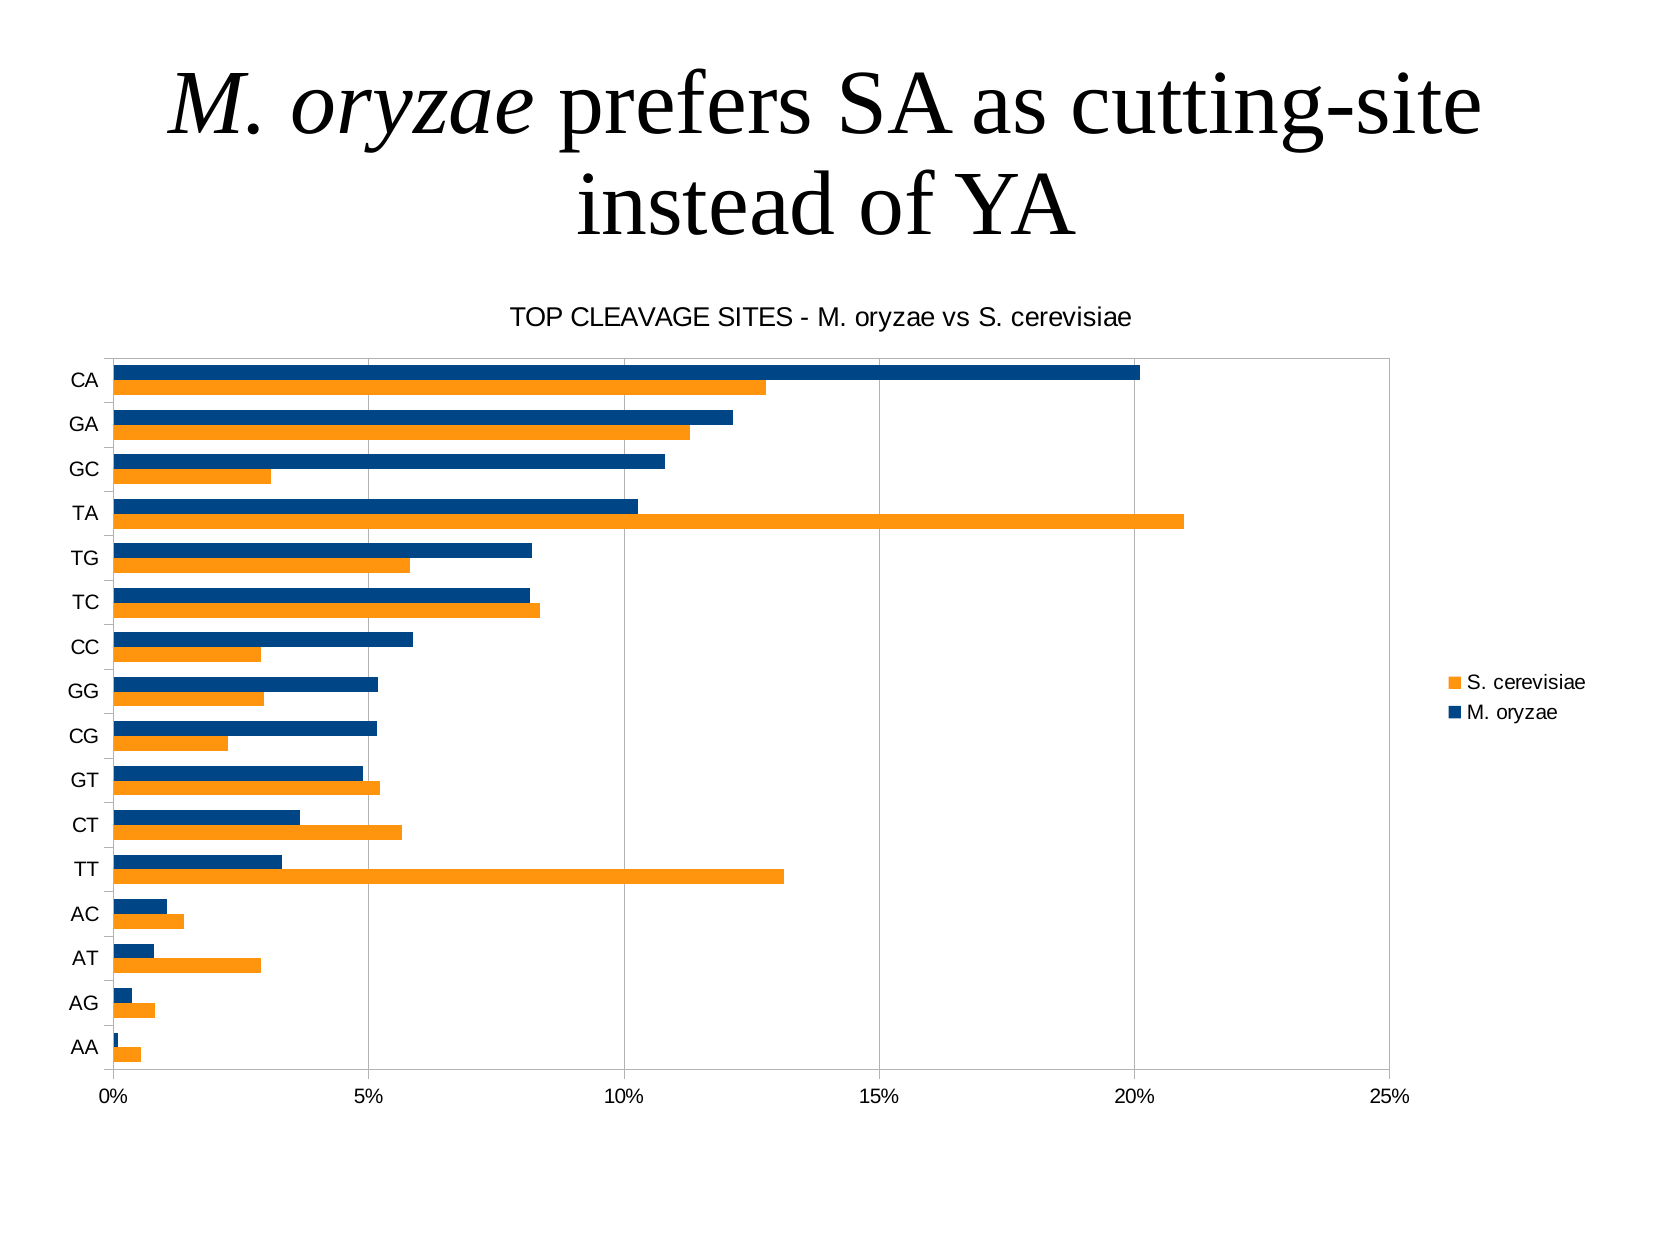

# M. oryzae prefers SA as cutting-site instead of YA
### Chart: TOP CLEAVAGE SITES - M. oryzae vs S. cerevisiae
| Category | M. oryzae | S. cerevisiae |
|---|---|---|
| CA | 0.200986774480915 | 0.127844 |
| GA | 0.121359555951484 | 0.11295 |
| GC | 0.107996984855753 | 0.0308923 |
| TA | 0.10265195641746 | 0.209764 |
| TG | 0.0820256287261016 | 0.058061 |
| TC | 0.0815459466867676 | 0.0835747 |
| CC | 0.0585897348043583 | 0.0288236 |
| GG | 0.0518741862536833 | 0.0295132 |
| CG | 0.0516000822312067 | 0.0223417 |
| GT | 0.0488590420064414 | 0.0522687 |
| CT | 0.0365243609949976 | 0.0565439 |
| TT | 0.0330295347084218 | 0.131292 |
| AC | 0.0105530048653464 | 0.0137912 |
| AT | 0.00794901665181937 | 0.0288236 |
| AG | 0.00363187829781402 | 0.00813681 |
| AA | 0.00082231206742959 | 0.00537857 |